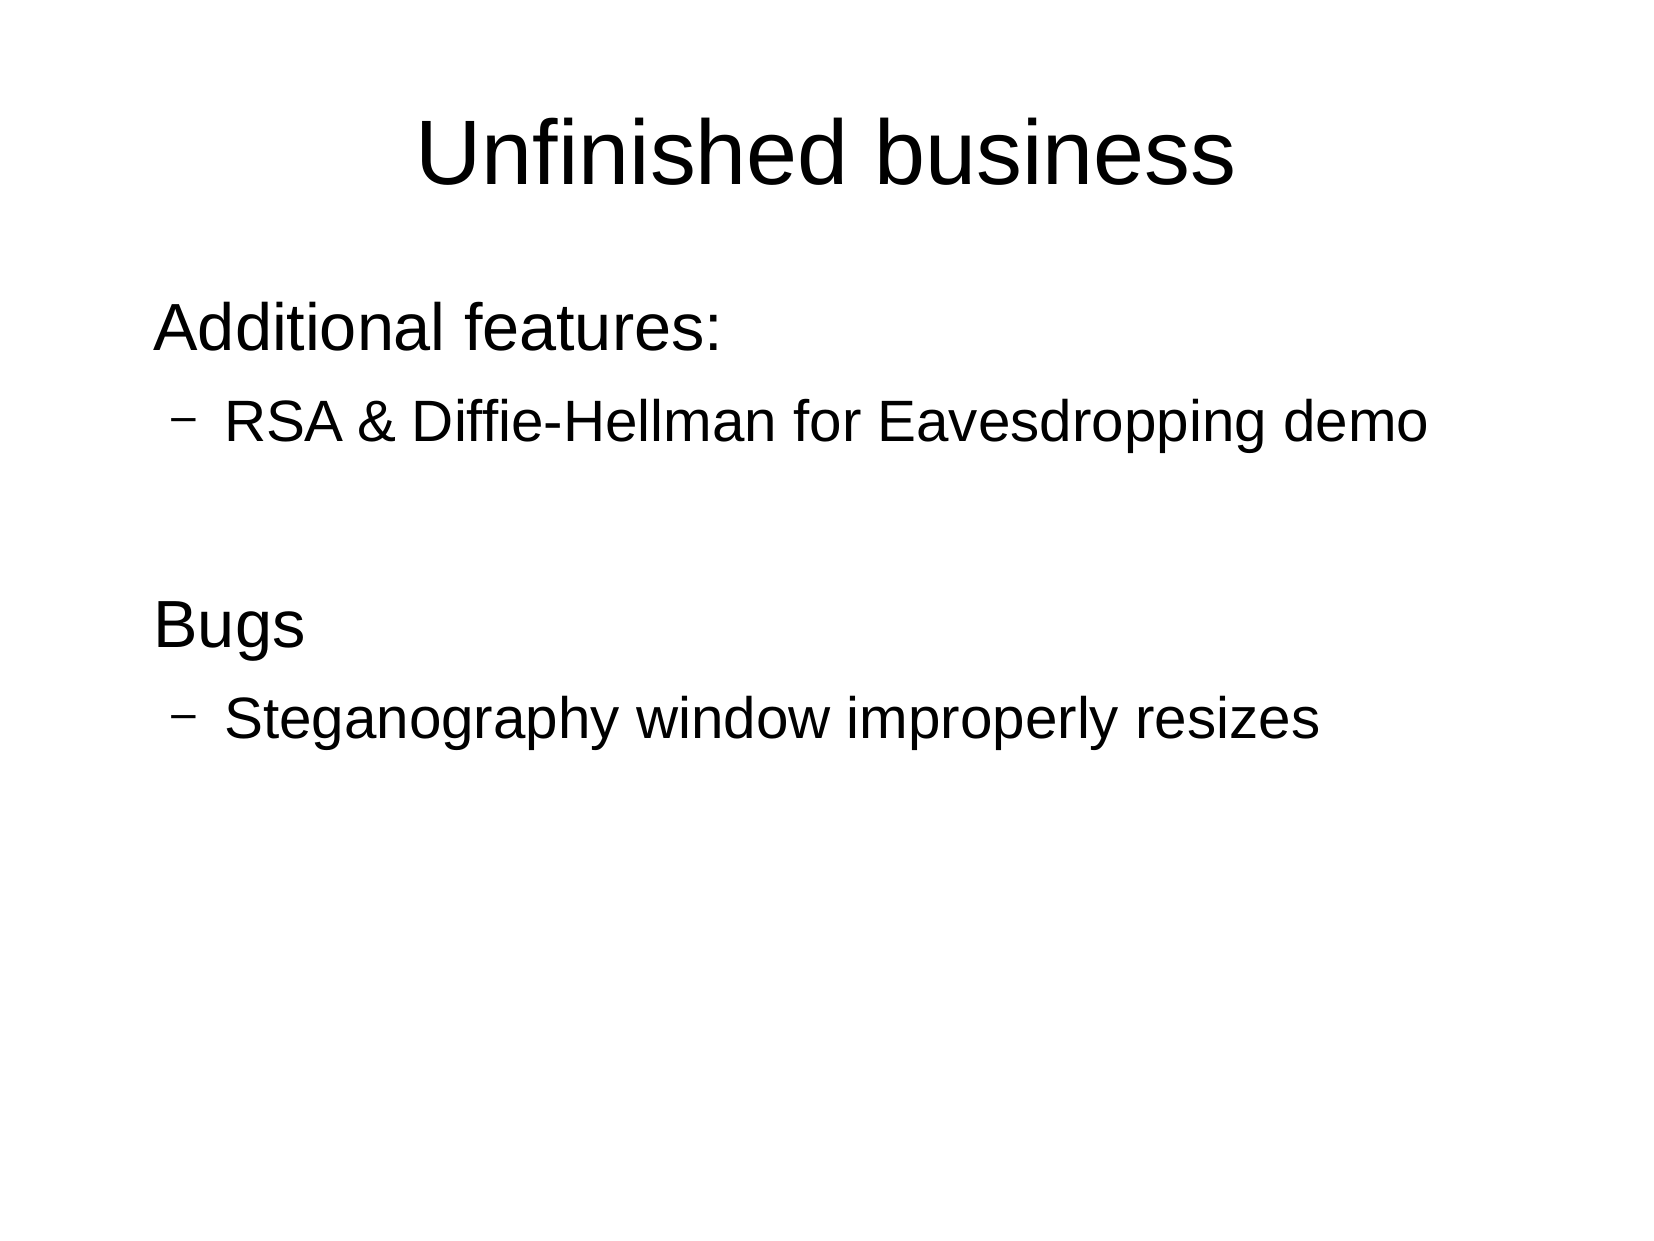

# Unfinished business
Additional features:
RSA & Diffie-Hellman for Eavesdropping demo
Bugs
Steganography window improperly resizes